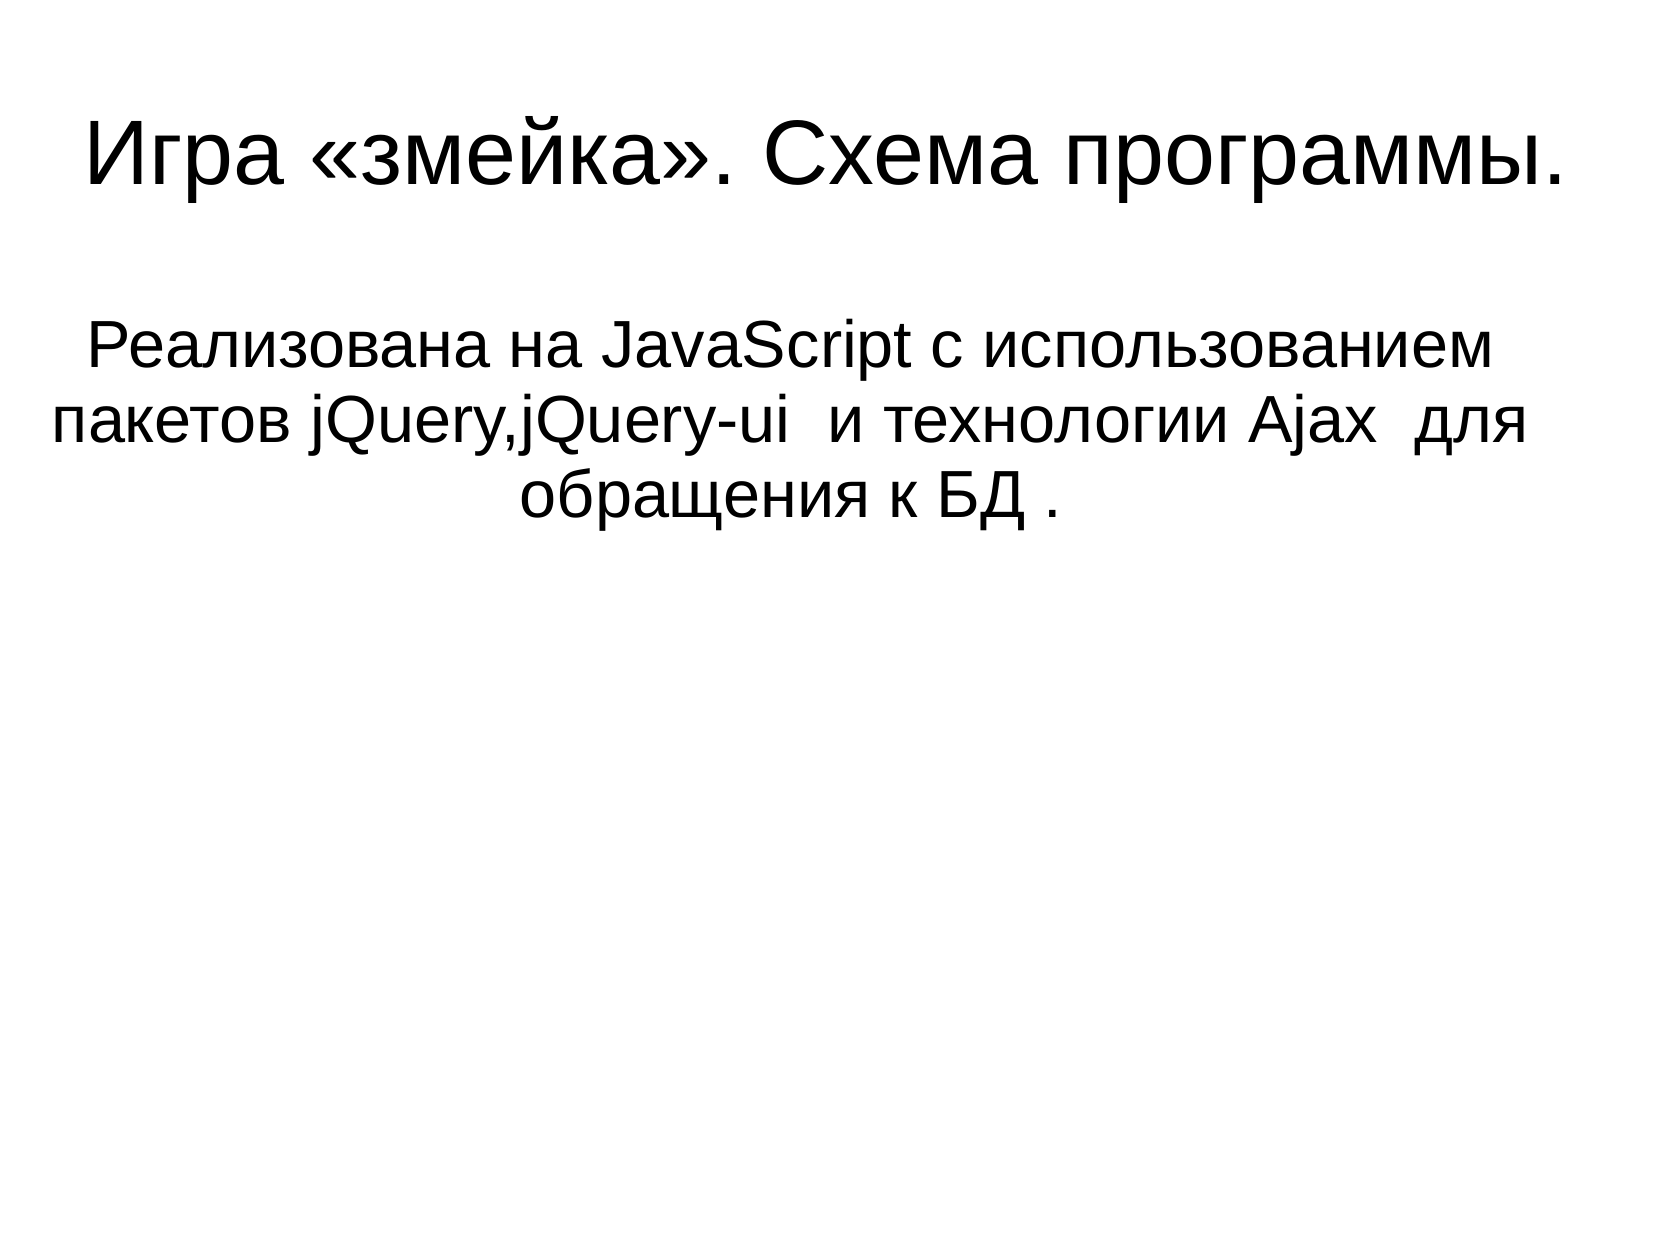

# Игра «змейка». Схема программы.
Реализована на JavaScript c использованием пакетов jQuery,jQuery-ui и технологии Ajax для обращения к БД .